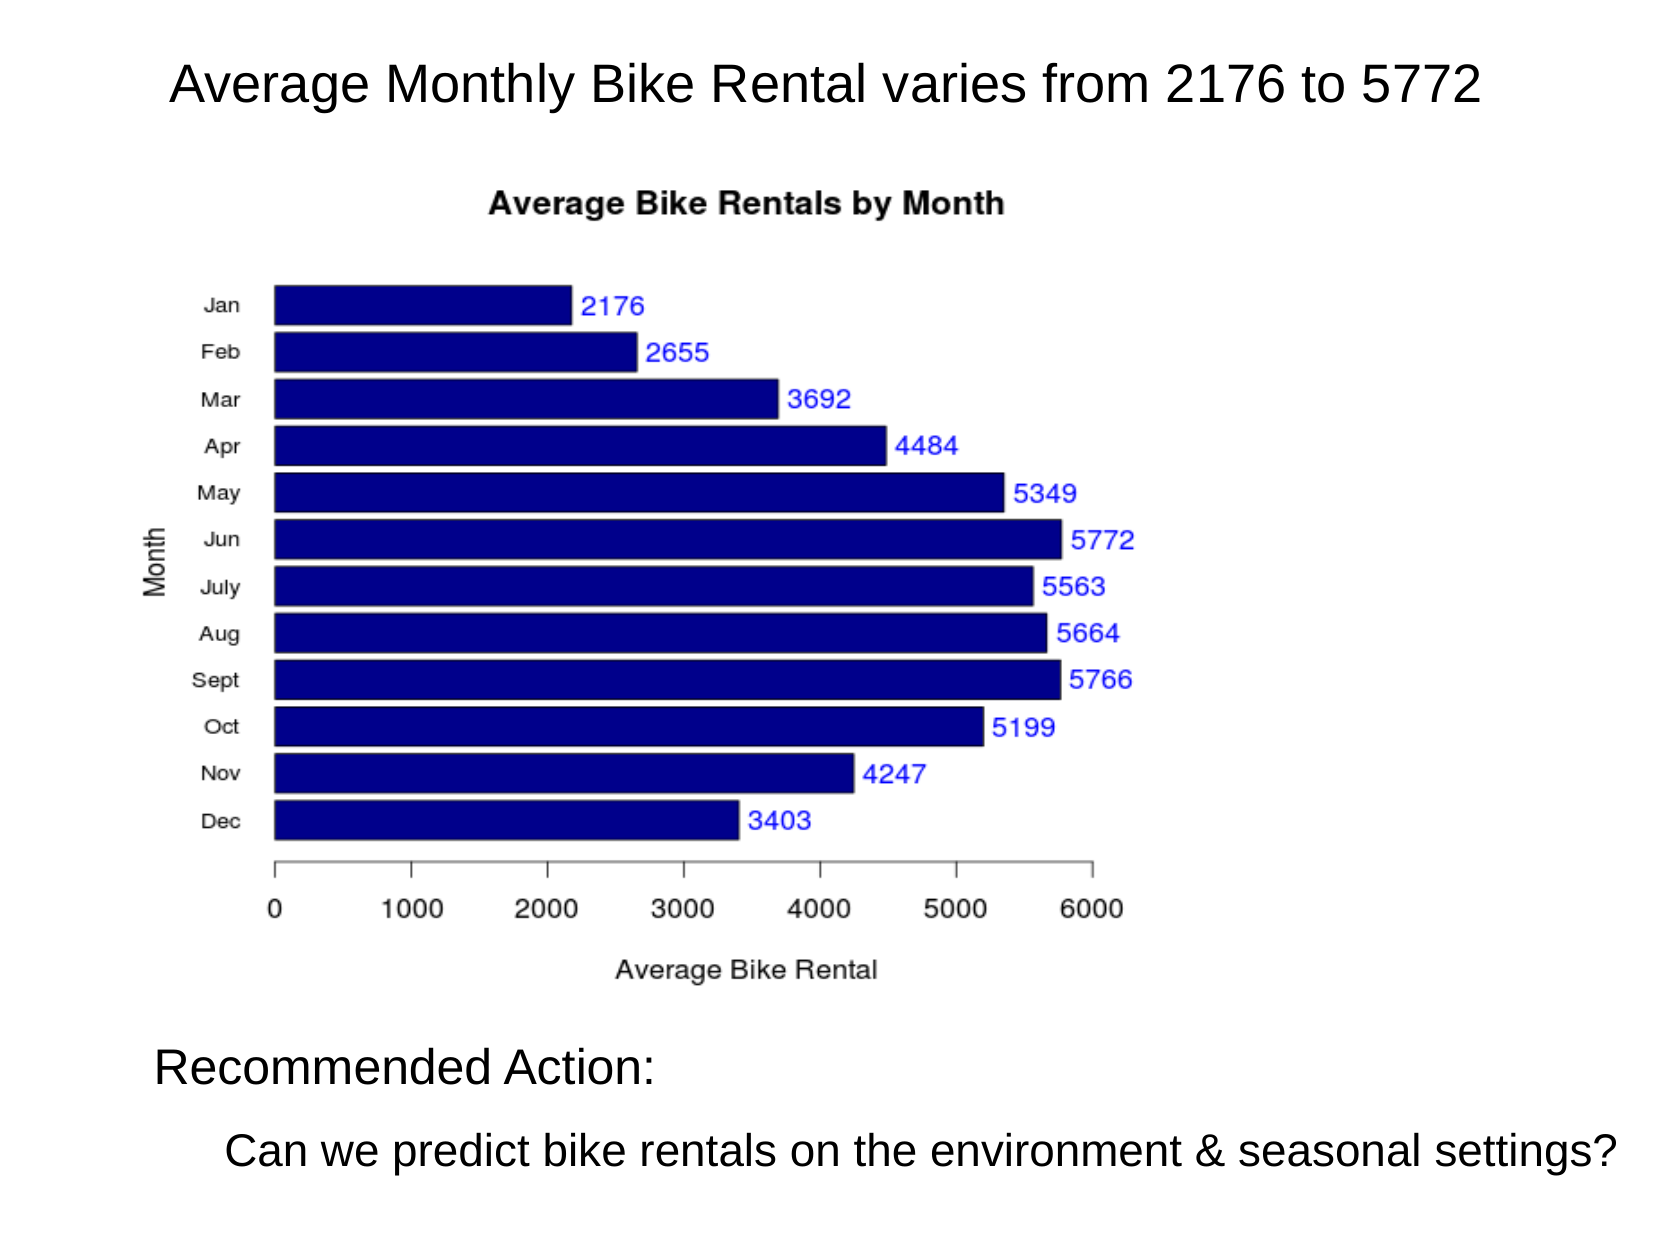

# Average Monthly Bike Rental varies from 2176 to 5772
Recommended Action:
Can we predict bike rentals on the environment & seasonal settings?